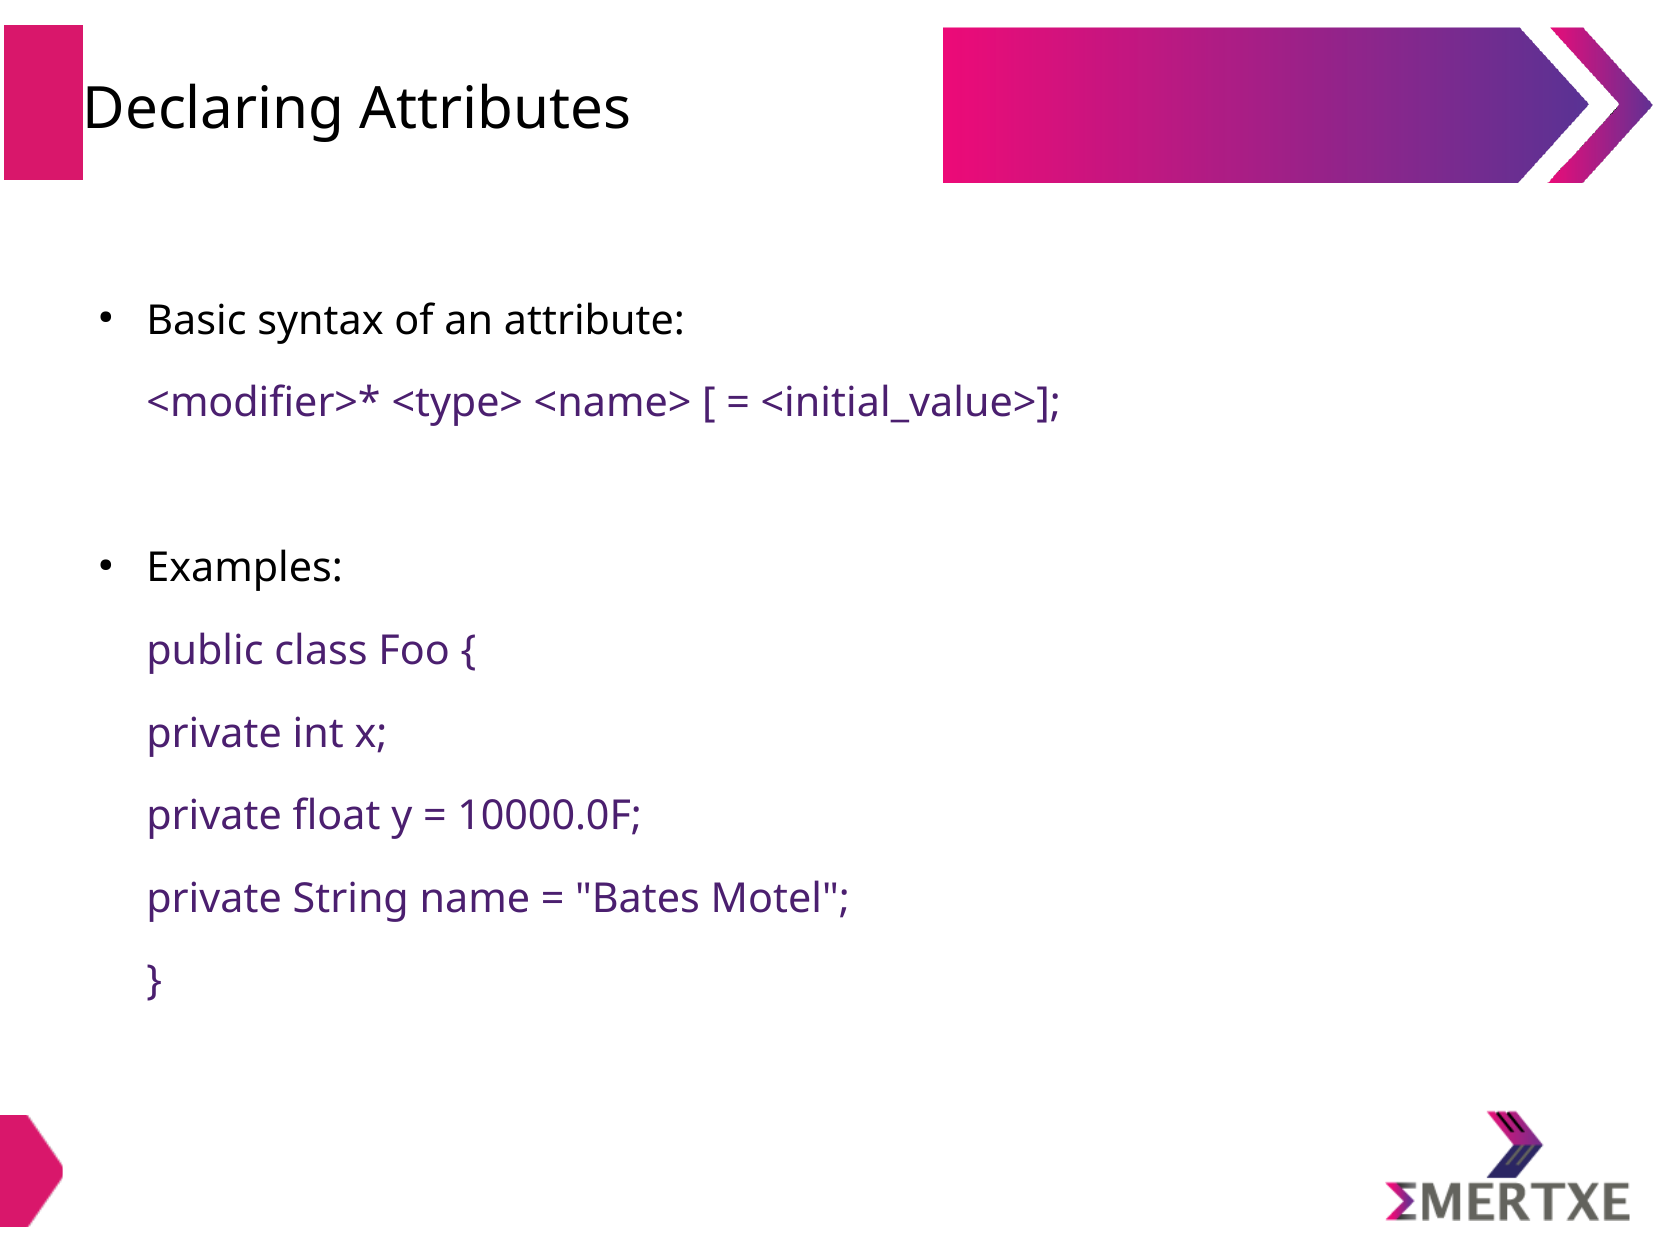

# Declaring Attributes
Basic syntax of an attribute:
<modifier>* <type> <name> [ = <initial_value>];
Examples:
public class Foo {
private int x;
private float y = 10000.0F;
private String name = "Bates Motel";
}